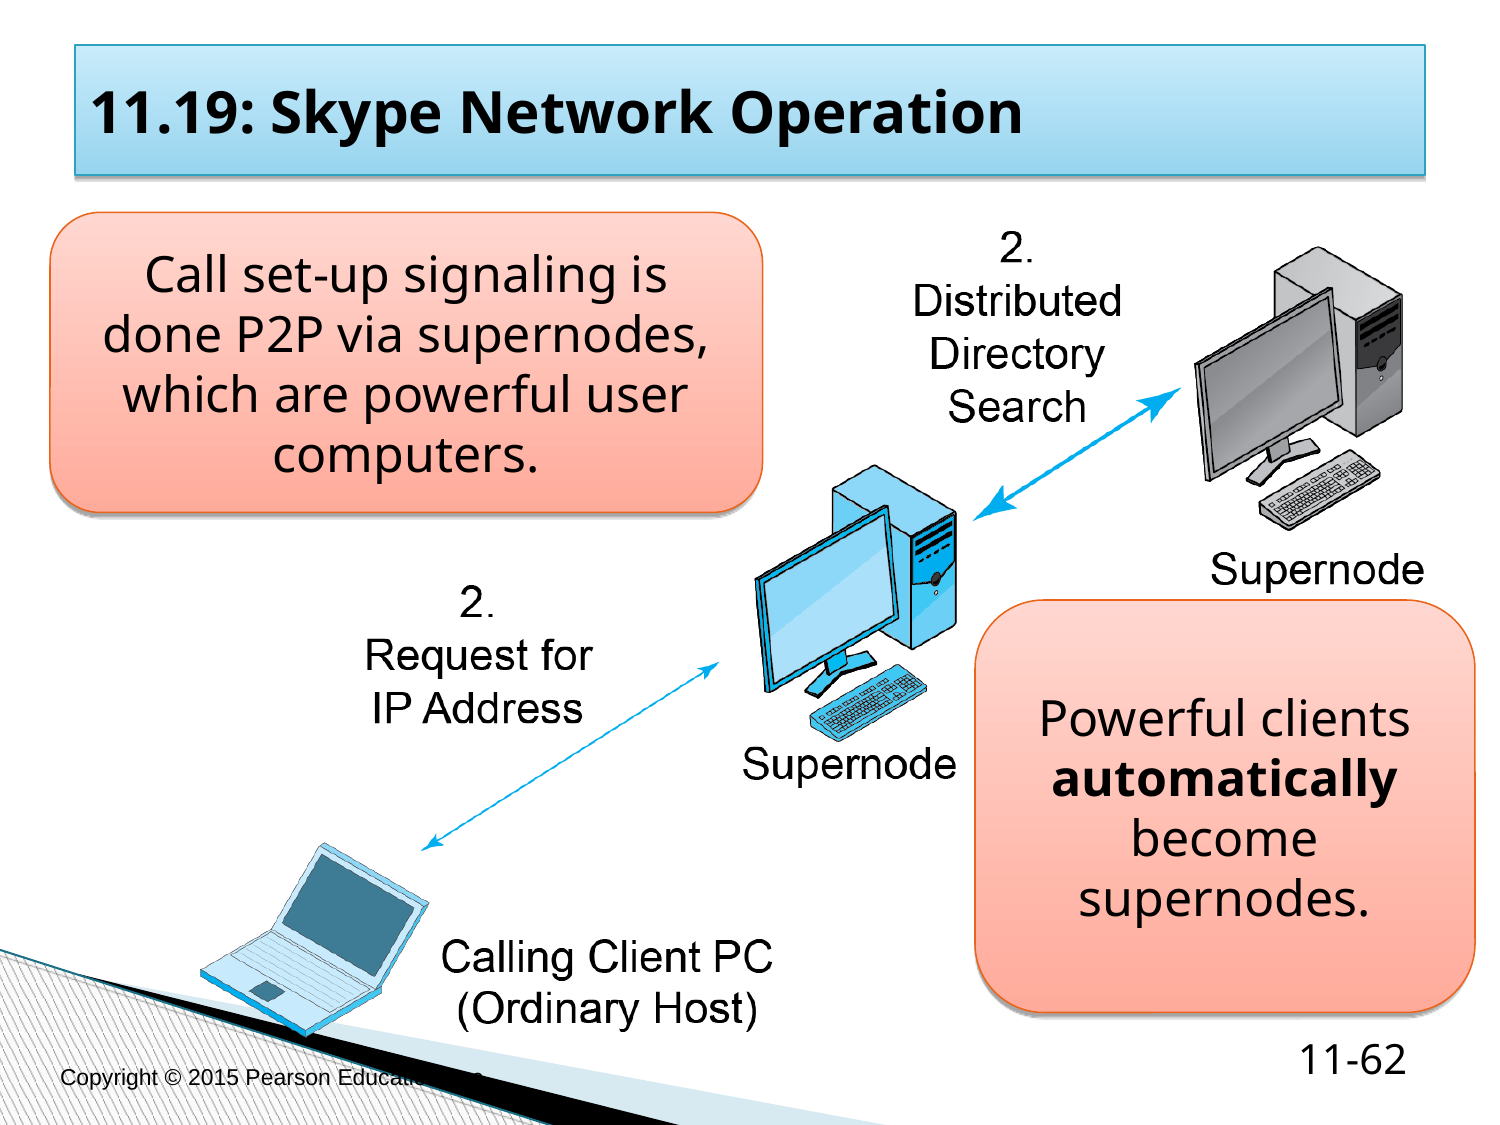

# 11.19: Skype Network Operation
Call set-up signaling is done P2P via supernodes, which are powerful user computers.
Powerful clients automatically become supernodes.
Copyright © 2015 Pearson Education, Inc.